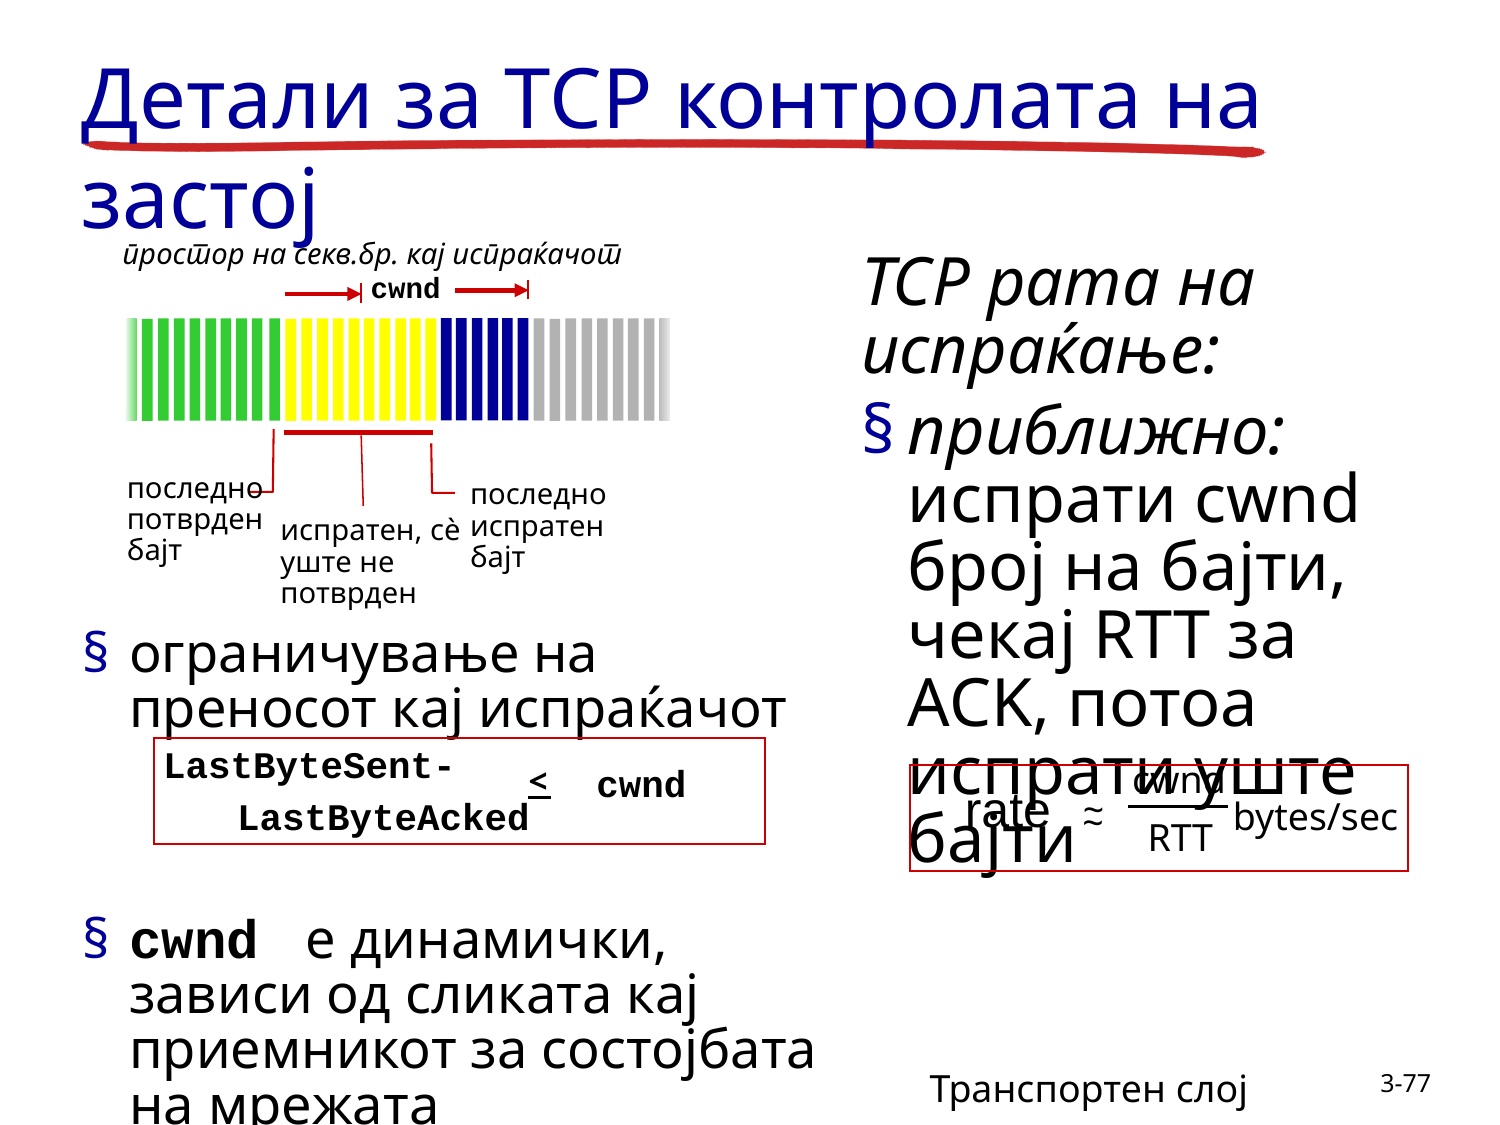

# Детали за TCP контролата на застој
простор на секв.бр. кај испраќачот
TCP рата на испраќање:
приближно: испрати cwnd број на бајти, чекај RTT за ACK, потоа испрати уште бајти
cwnd
последно
потврден
бајт
последно испратен бајт
испратен, сè уште не потврден
ограничување на преносот кај испраќачот
cwnd е динамички, зависи од сликата кај приемникот за состојбата на мрежата
LastByteSent-
	LastByteAcked
cwnd
RTT
<
cwnd
rate
~
~
bytes/sec
Транспортен слој